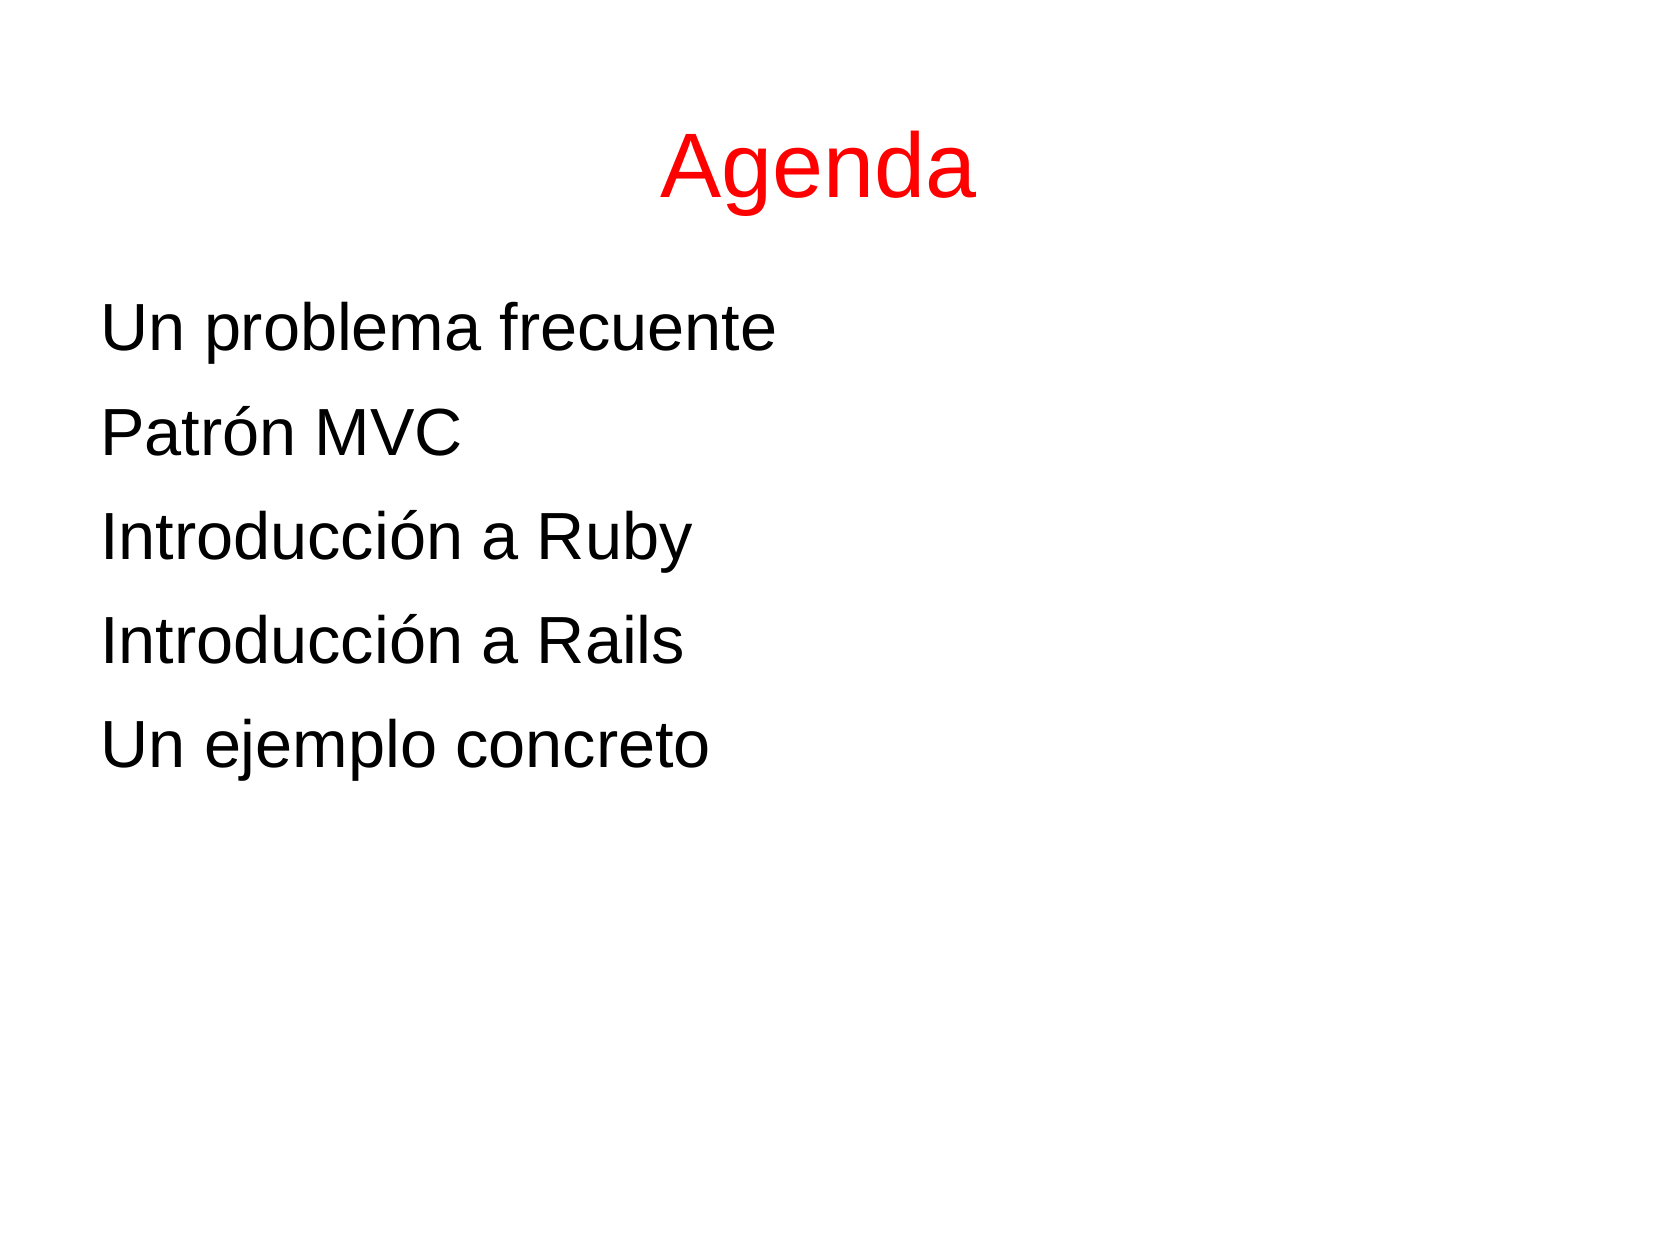

# Agenda
Un problema frecuente
Patrón MVC
Introducción a Ruby
Introducción a Rails
Un ejemplo concreto